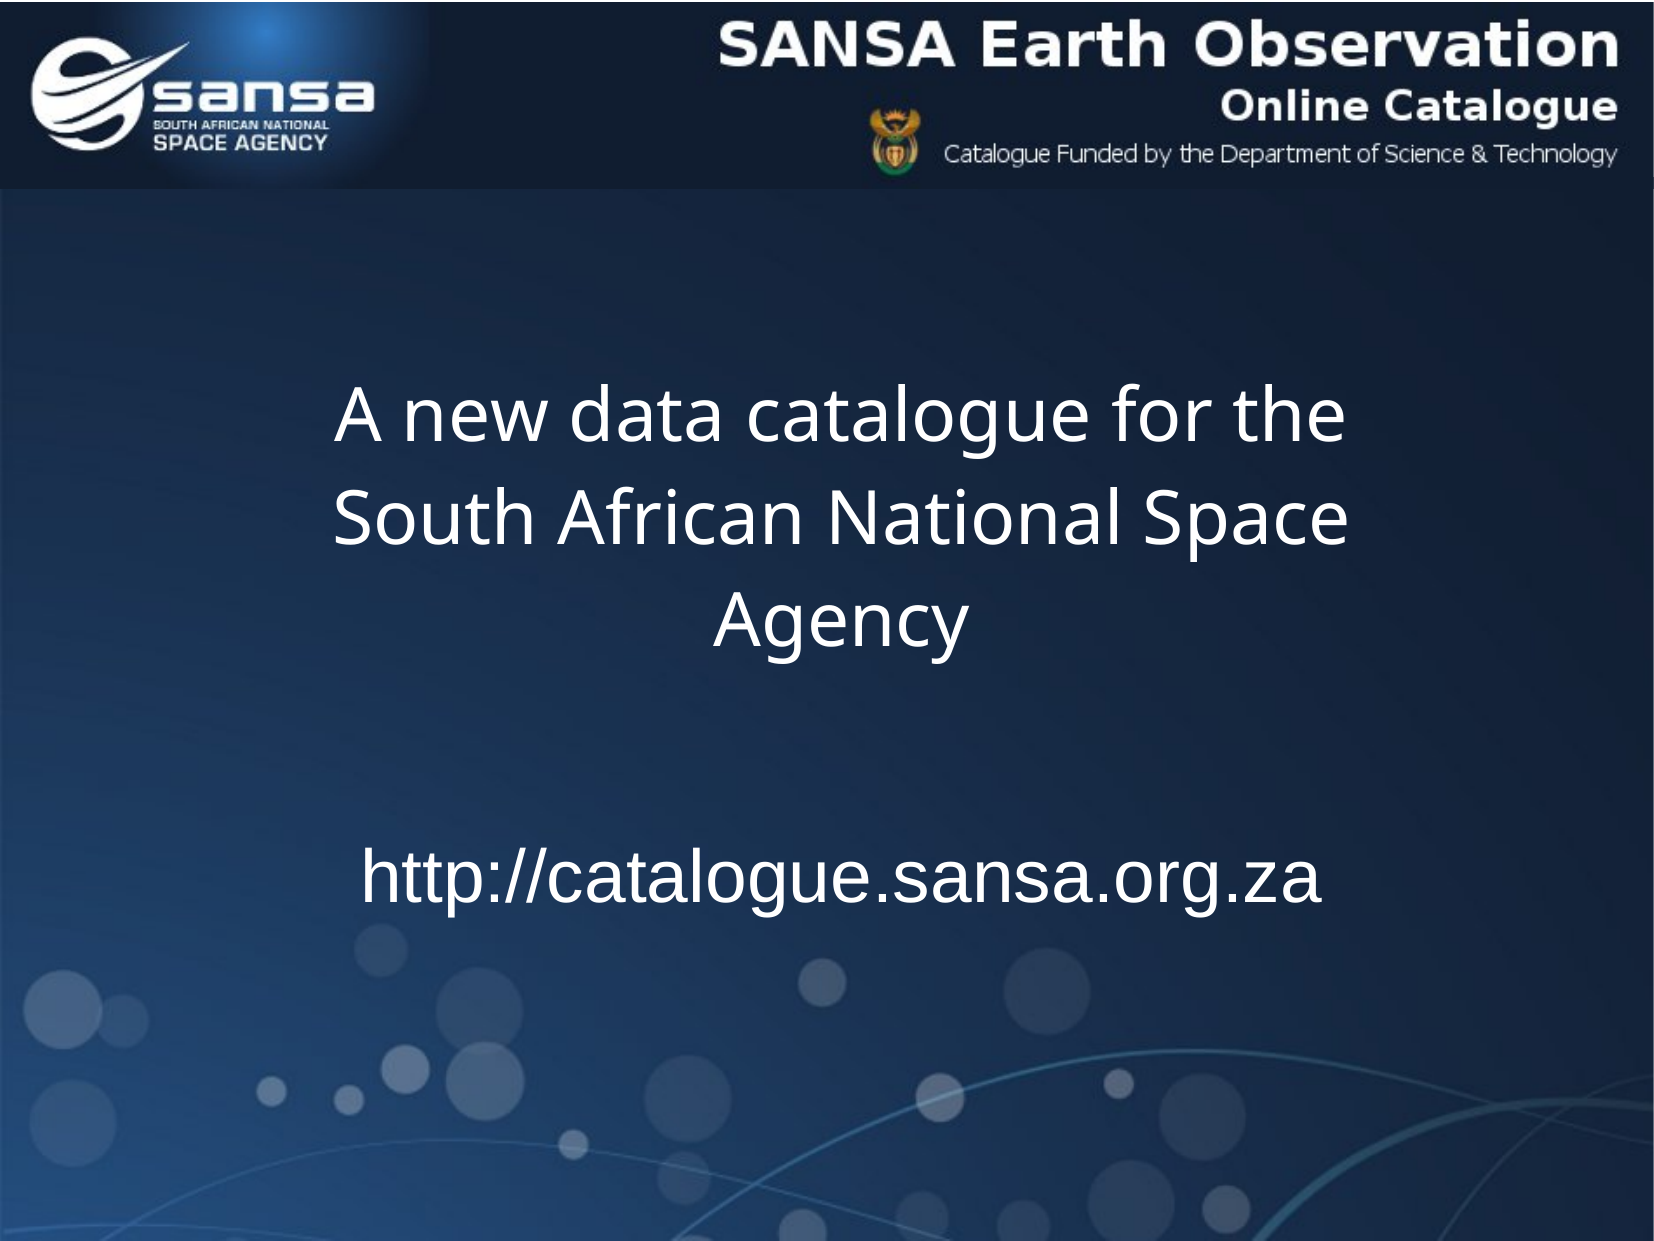

A new data catalogue for the South African National Space Agency
http://catalogue.sansa.org.za
#